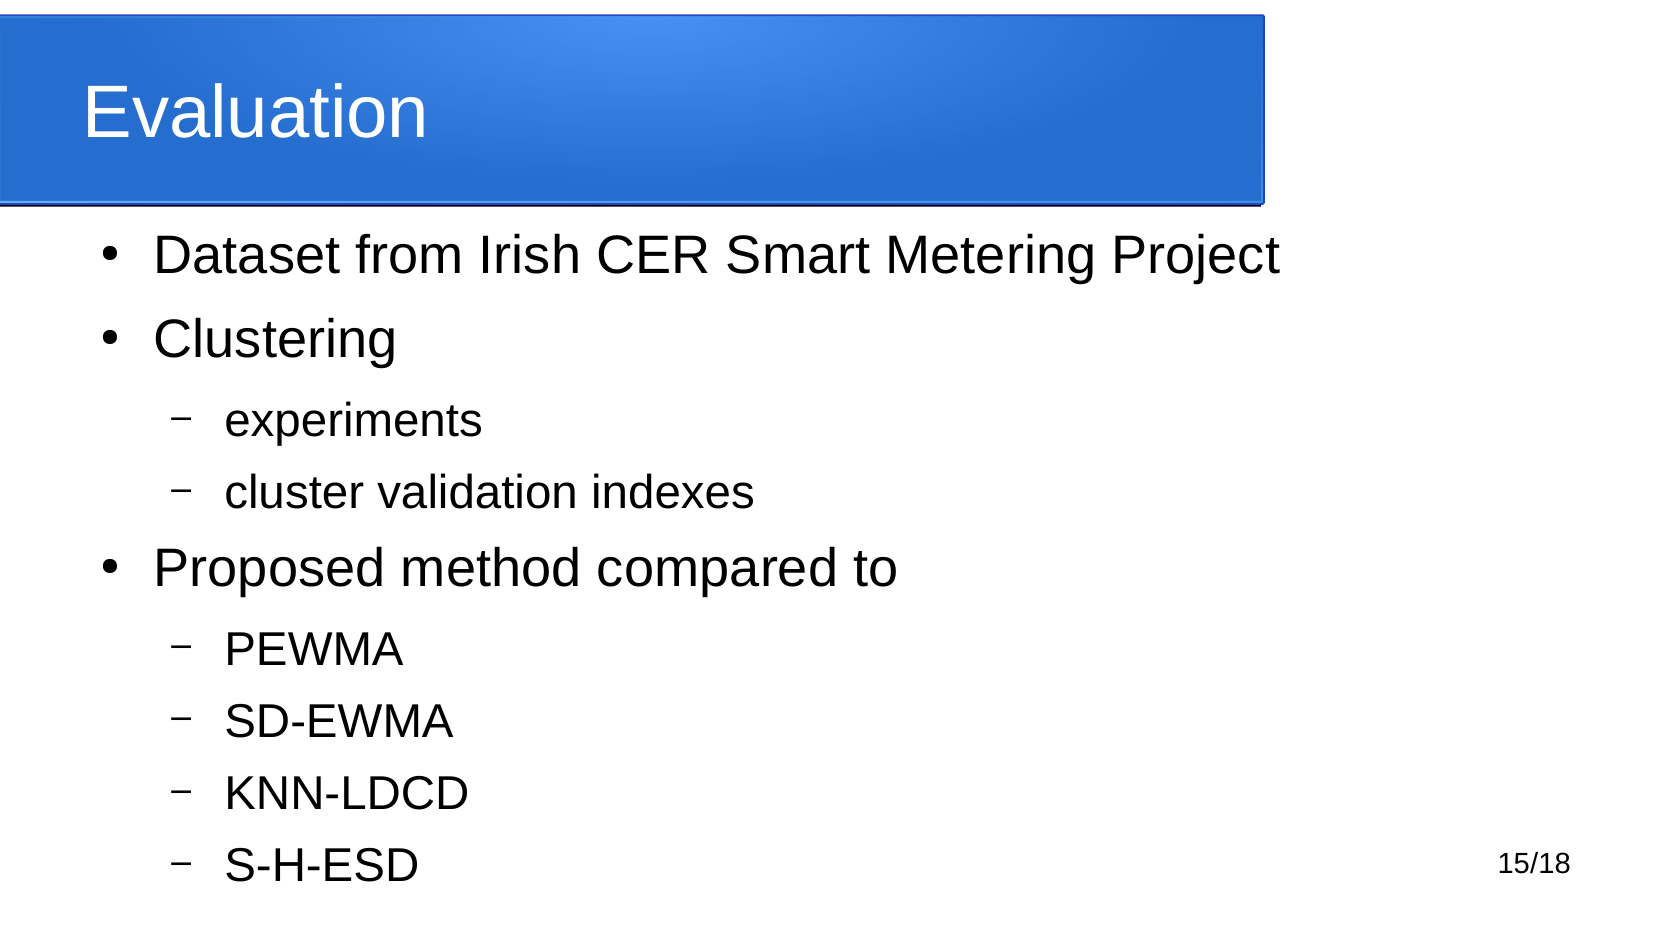

# Evaluation
Dataset from Irish CER Smart Metering Project
Clustering
experiments
cluster validation indexes
Proposed method compared to
PEWMA
SD-EWMA
KNN-LDCD
S-H-ESD
15